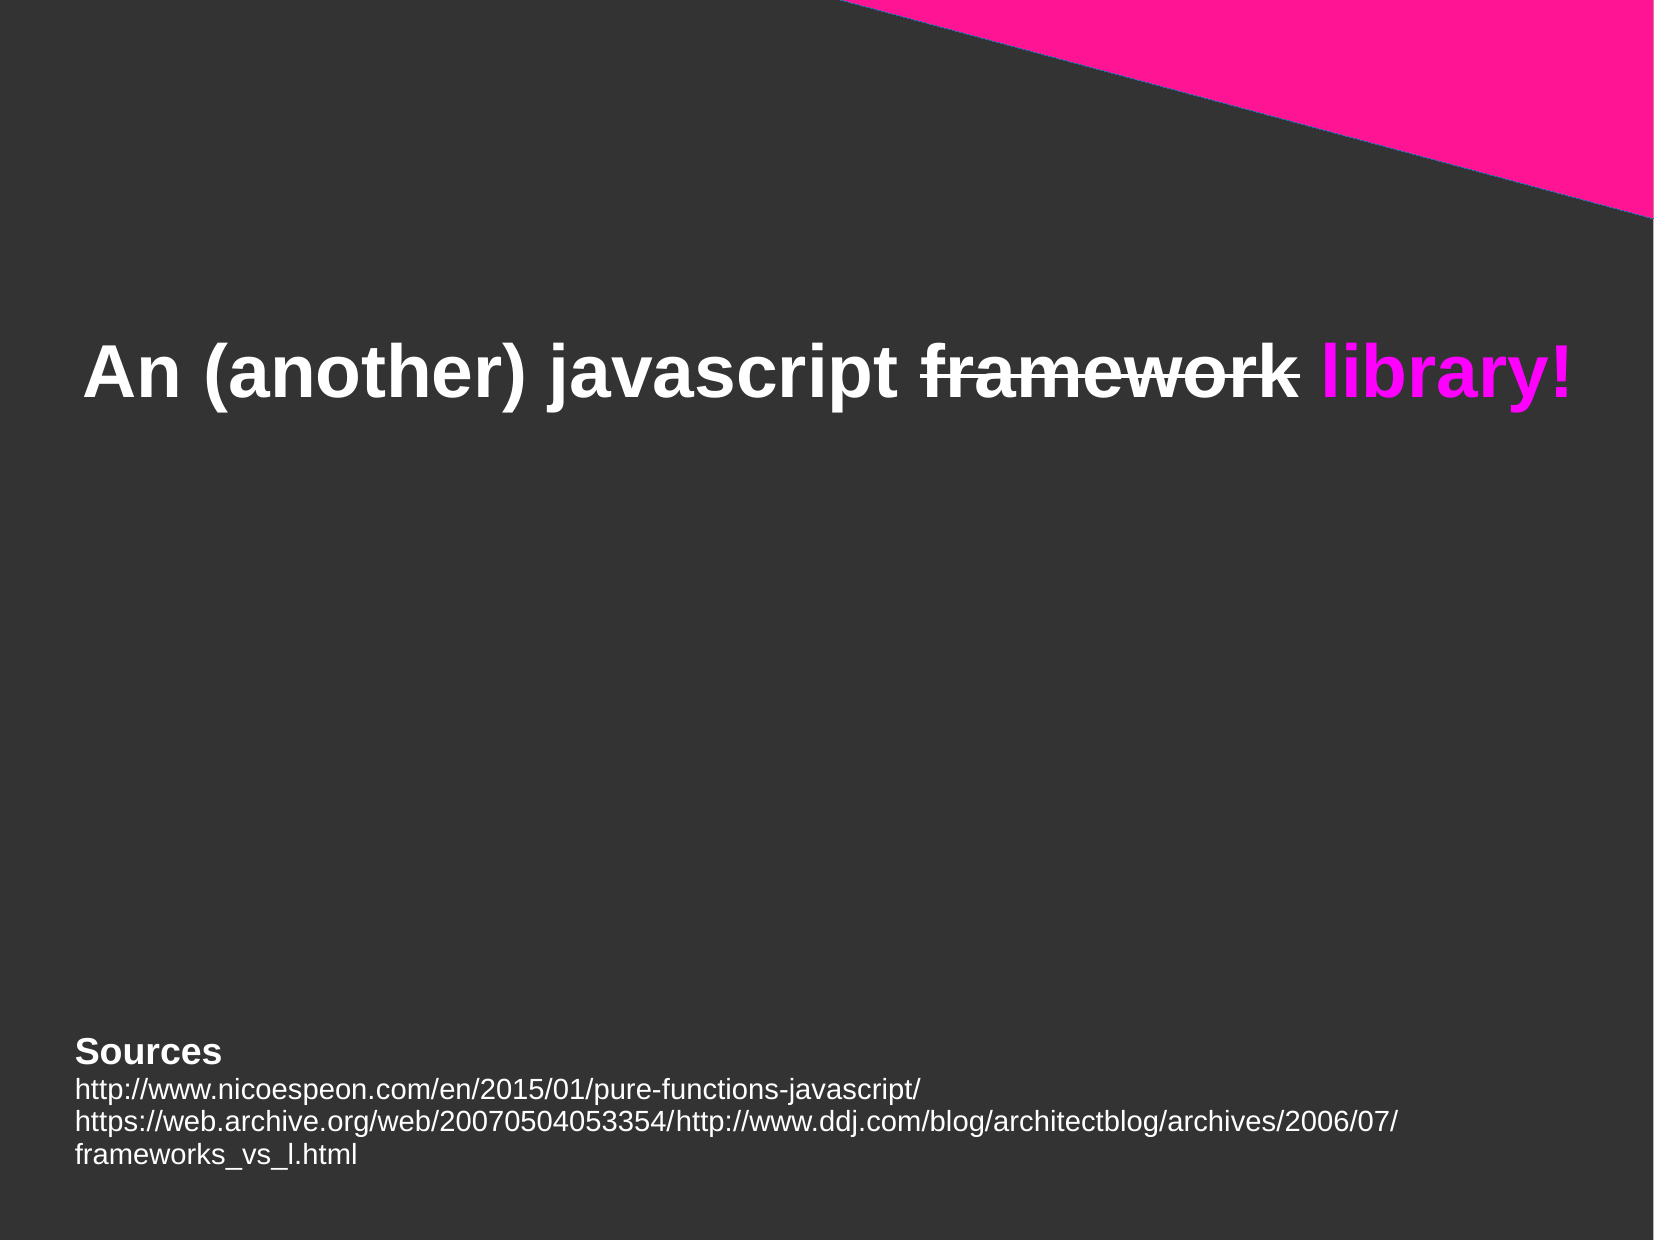

# An (another) javascript framework library!
Sources
http://www.nicoespeon.com/en/2015/01/pure-functions-javascript/
https://web.archive.org/web/20070504053354/http://www.ddj.com/blog/architectblog/archives/2006/07/frameworks_vs_l.html